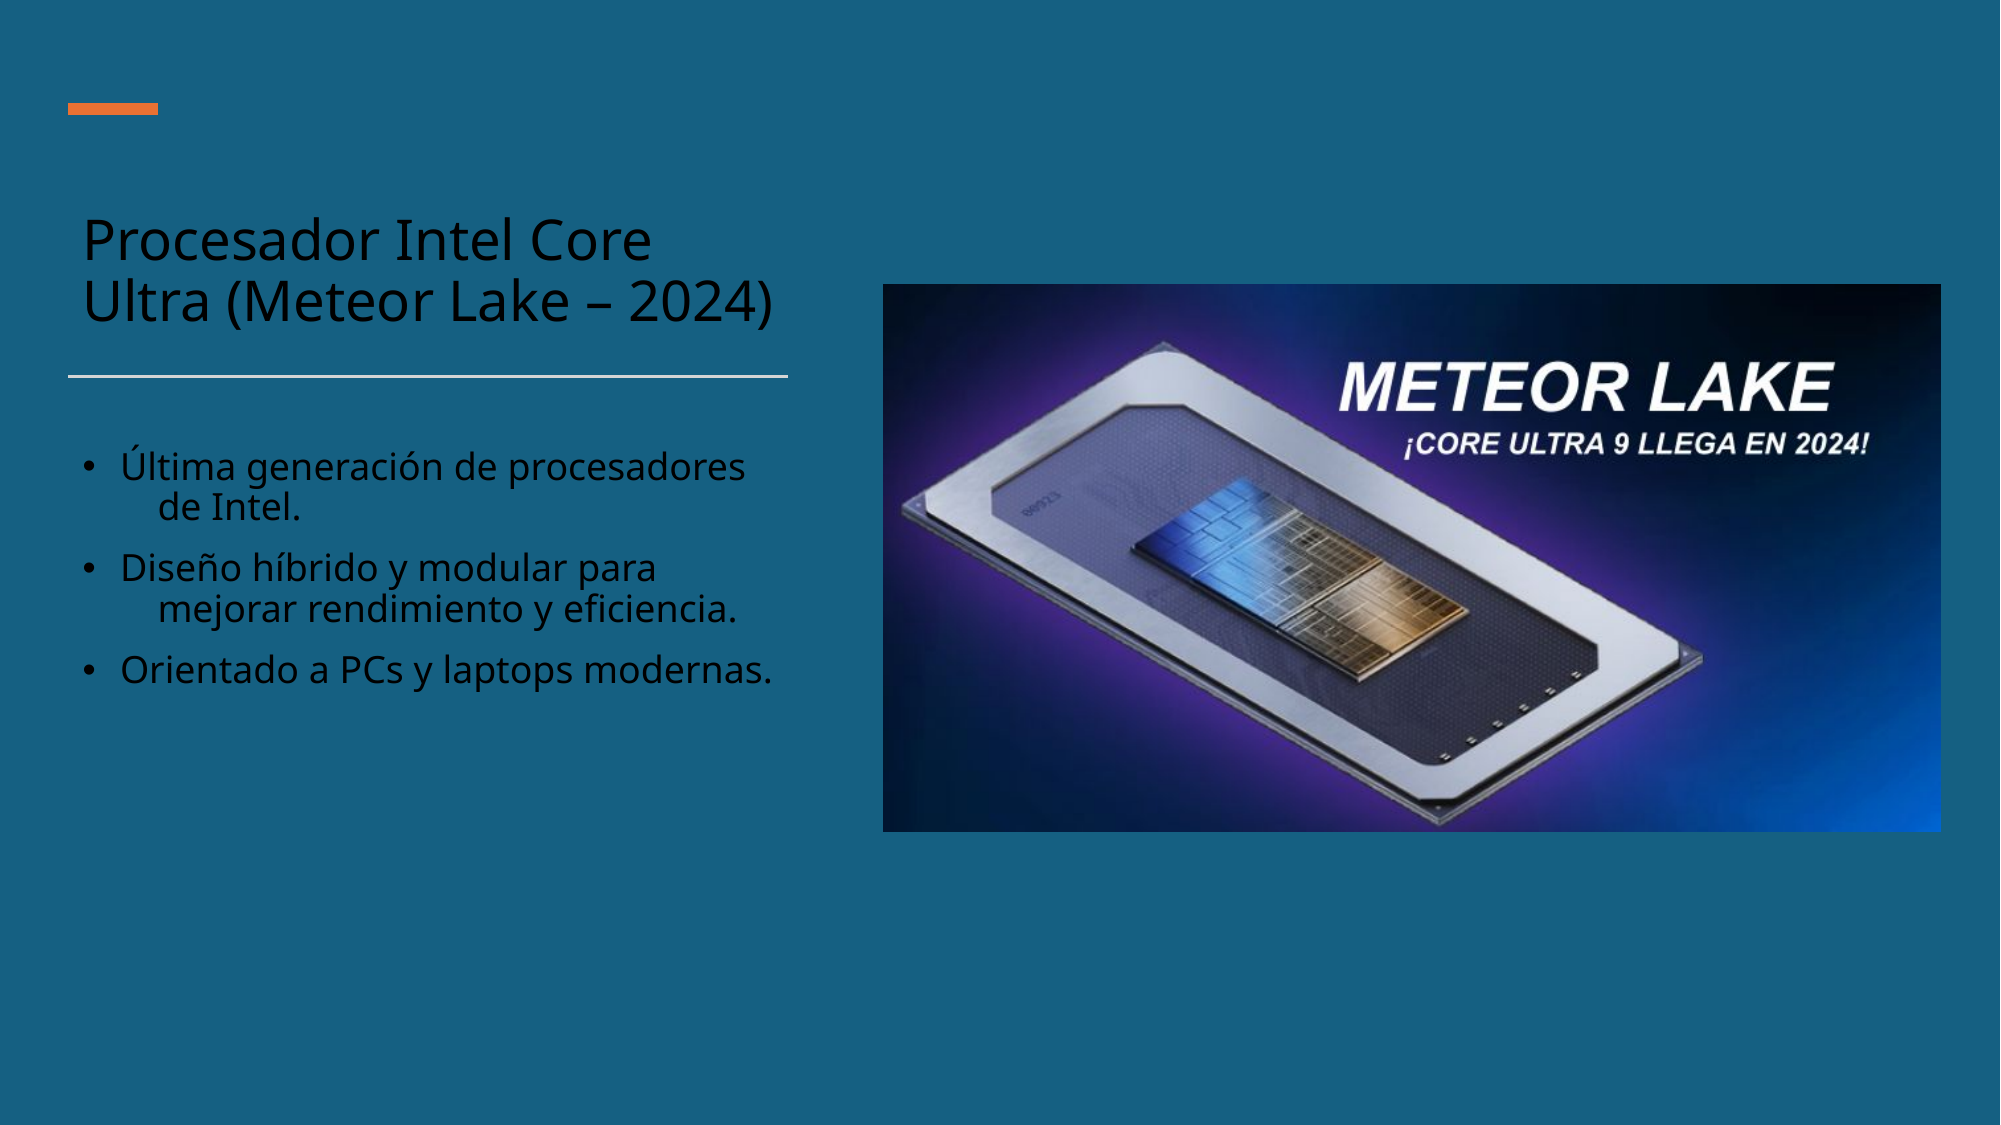

# Procesador Intel Core Ultra (Meteor Lake – 2024)
Última generación de procesadores de Intel.
Diseño híbrido y modular para mejorar rendimiento y eficiencia.
Orientado a PCs y laptops modernas.